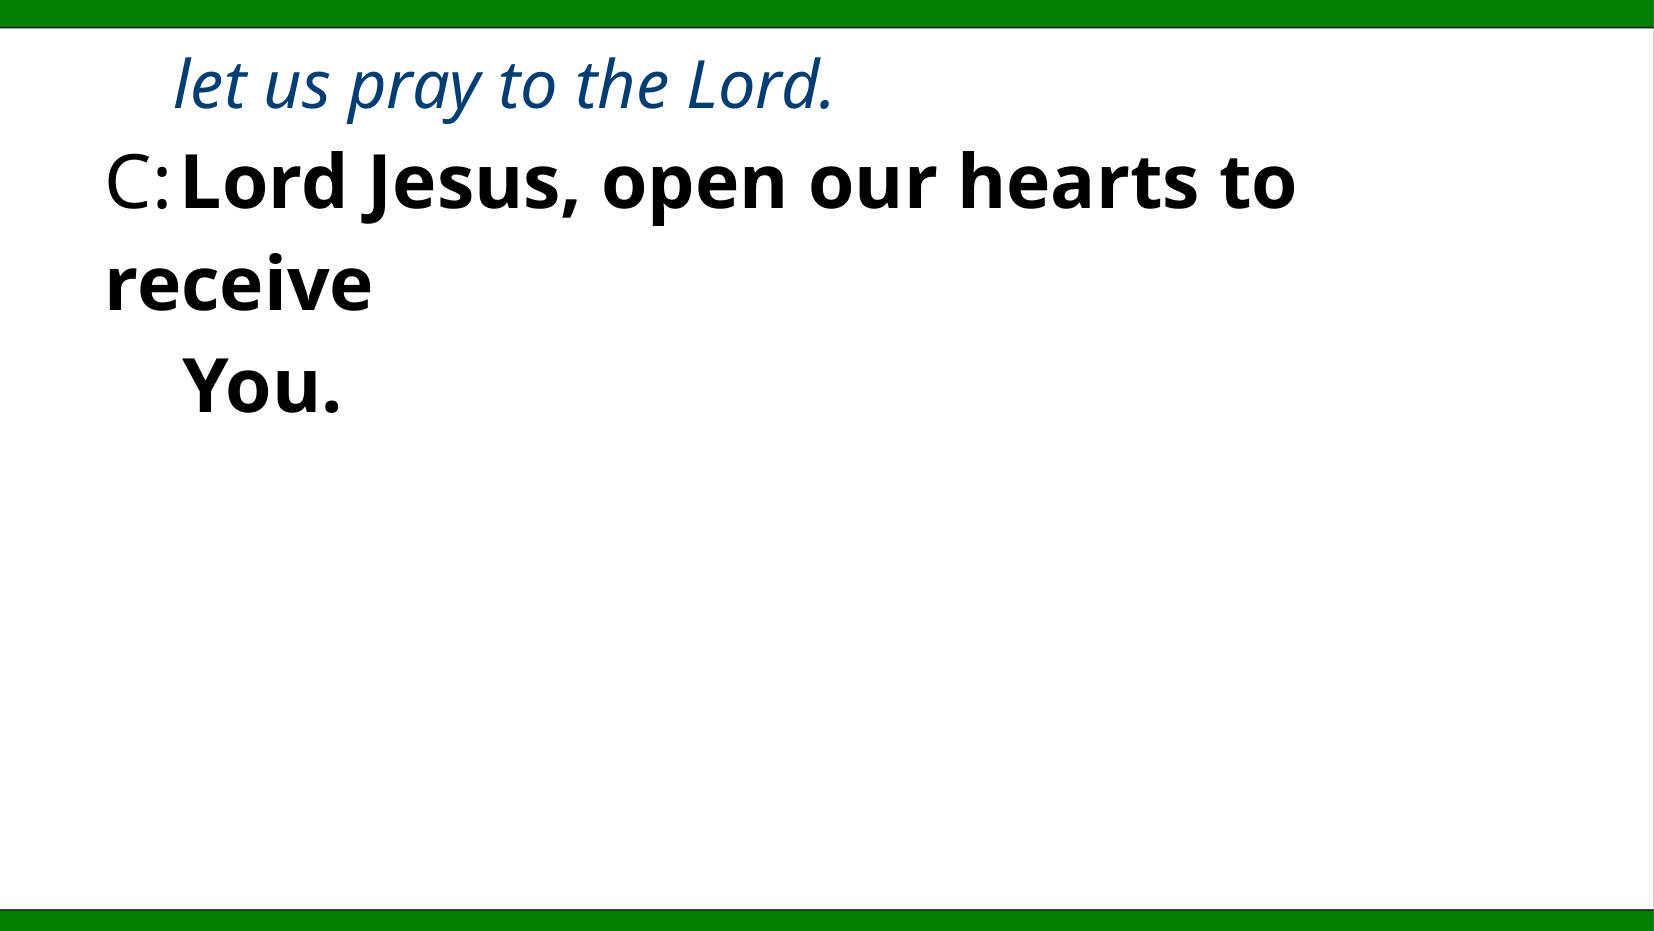

let us pray to the Lord.
C:	Lord Jesus, open our hearts to receive
 You.